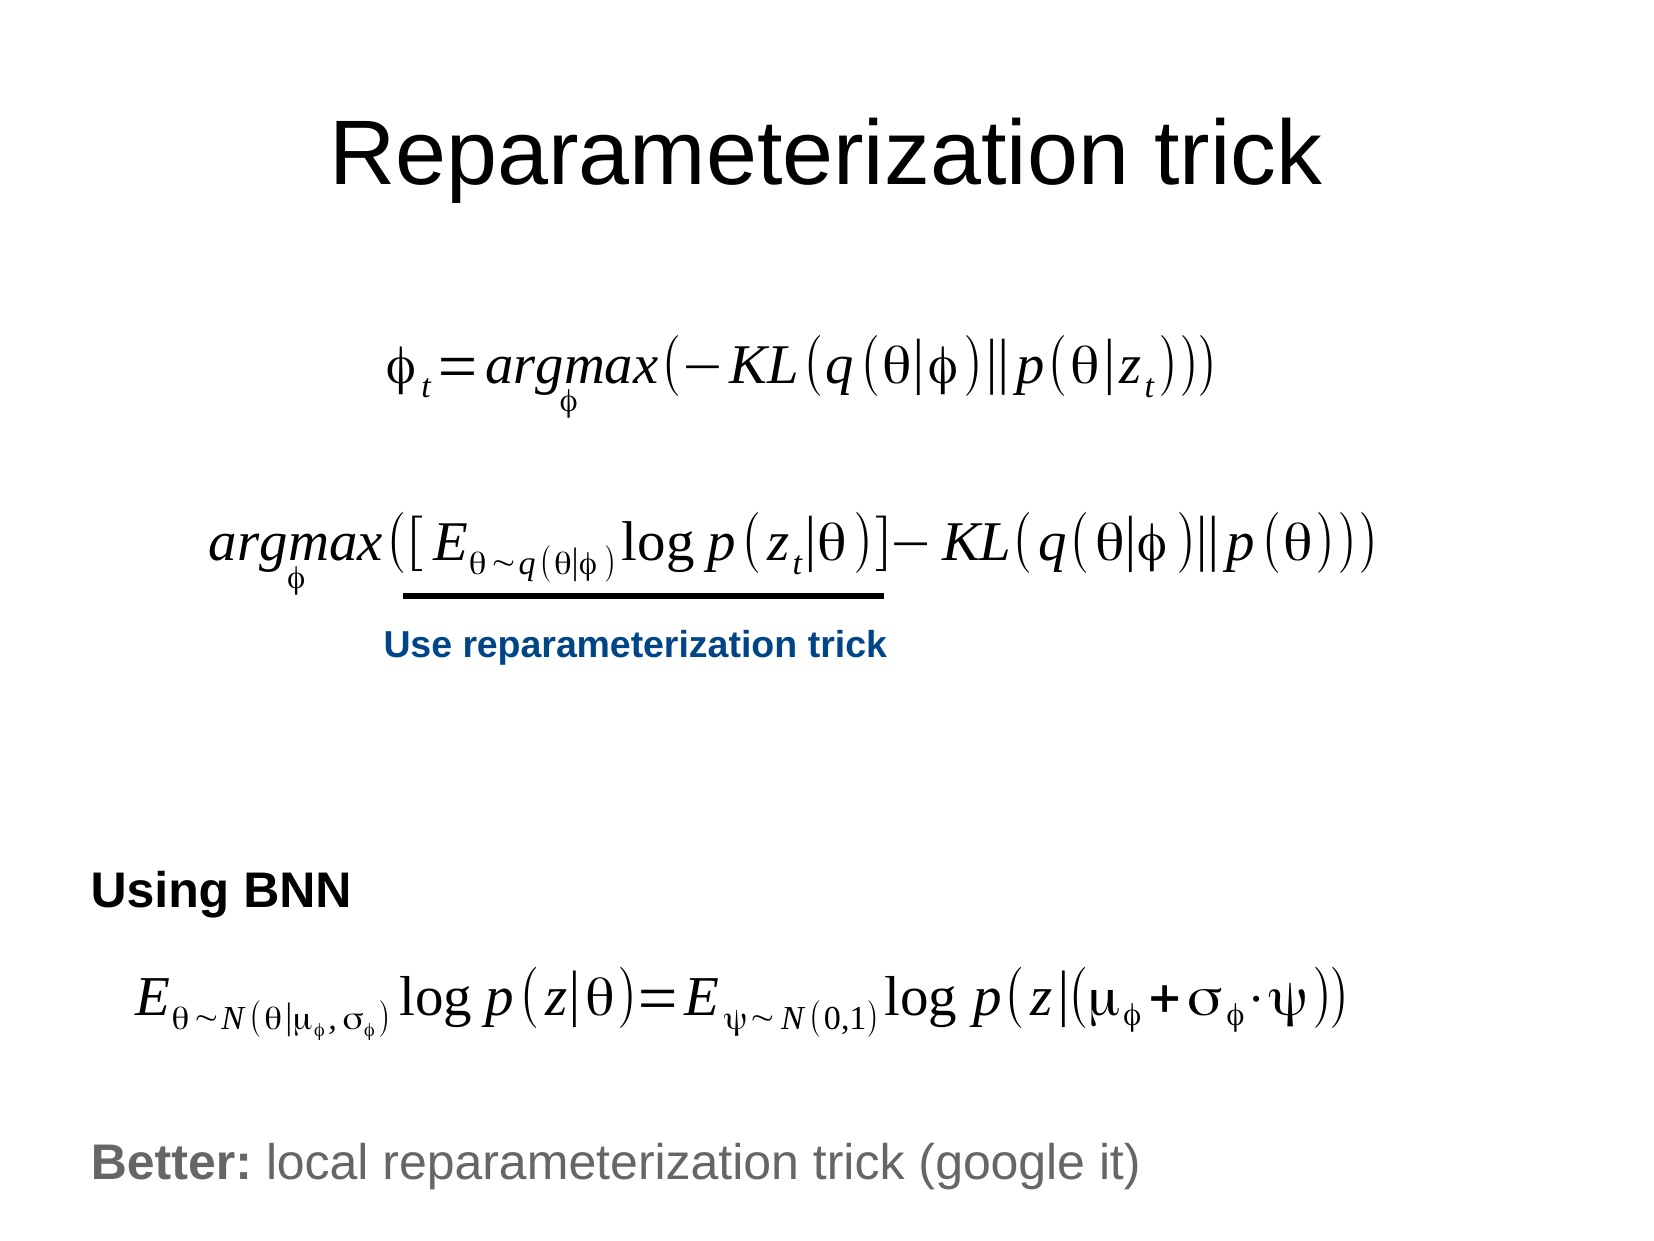

# Reparameterization trick
Use reparameterization trick
Using BNN
Better: local reparameterization trick (google it)